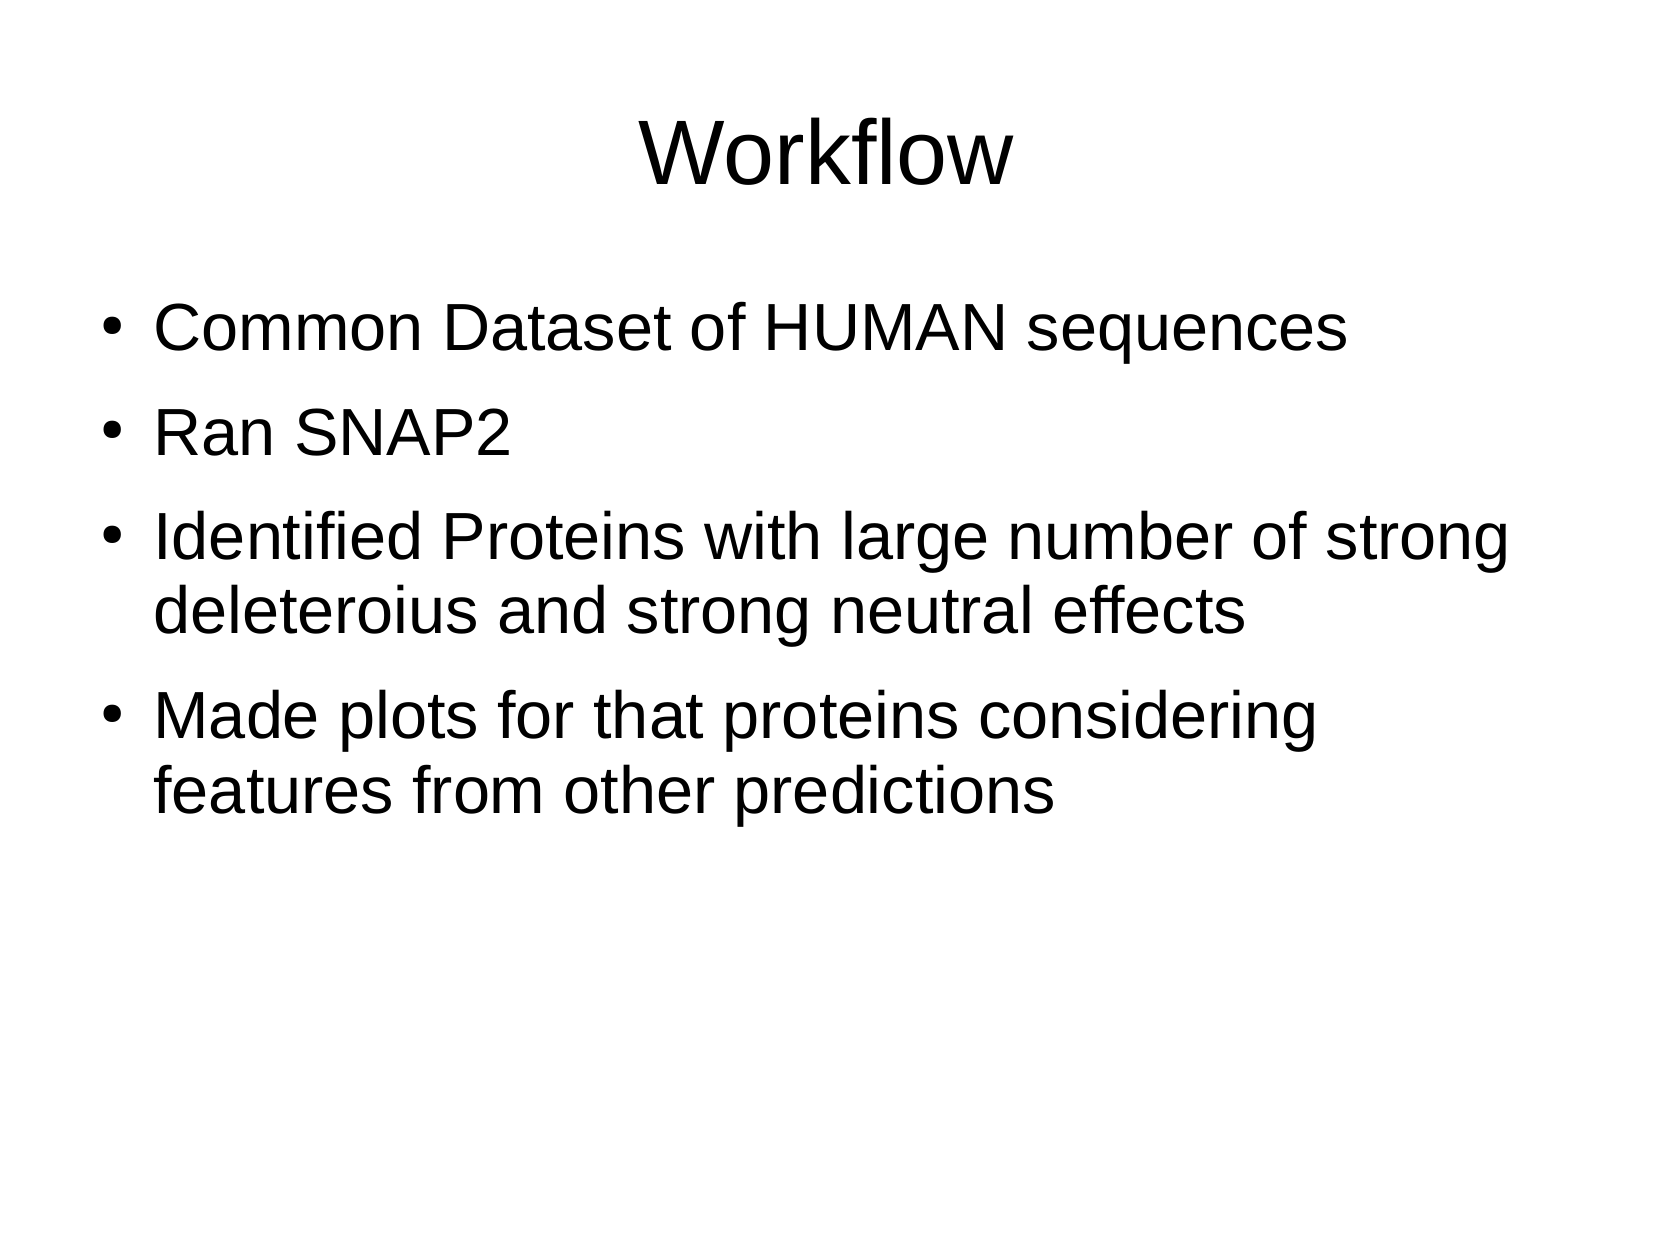

# Workflow
Common Dataset of HUMAN sequences
Ran SNAP2
Identified Proteins with large number of strong deleteroius and strong neutral effects
Made plots for that proteins considering features from other predictions